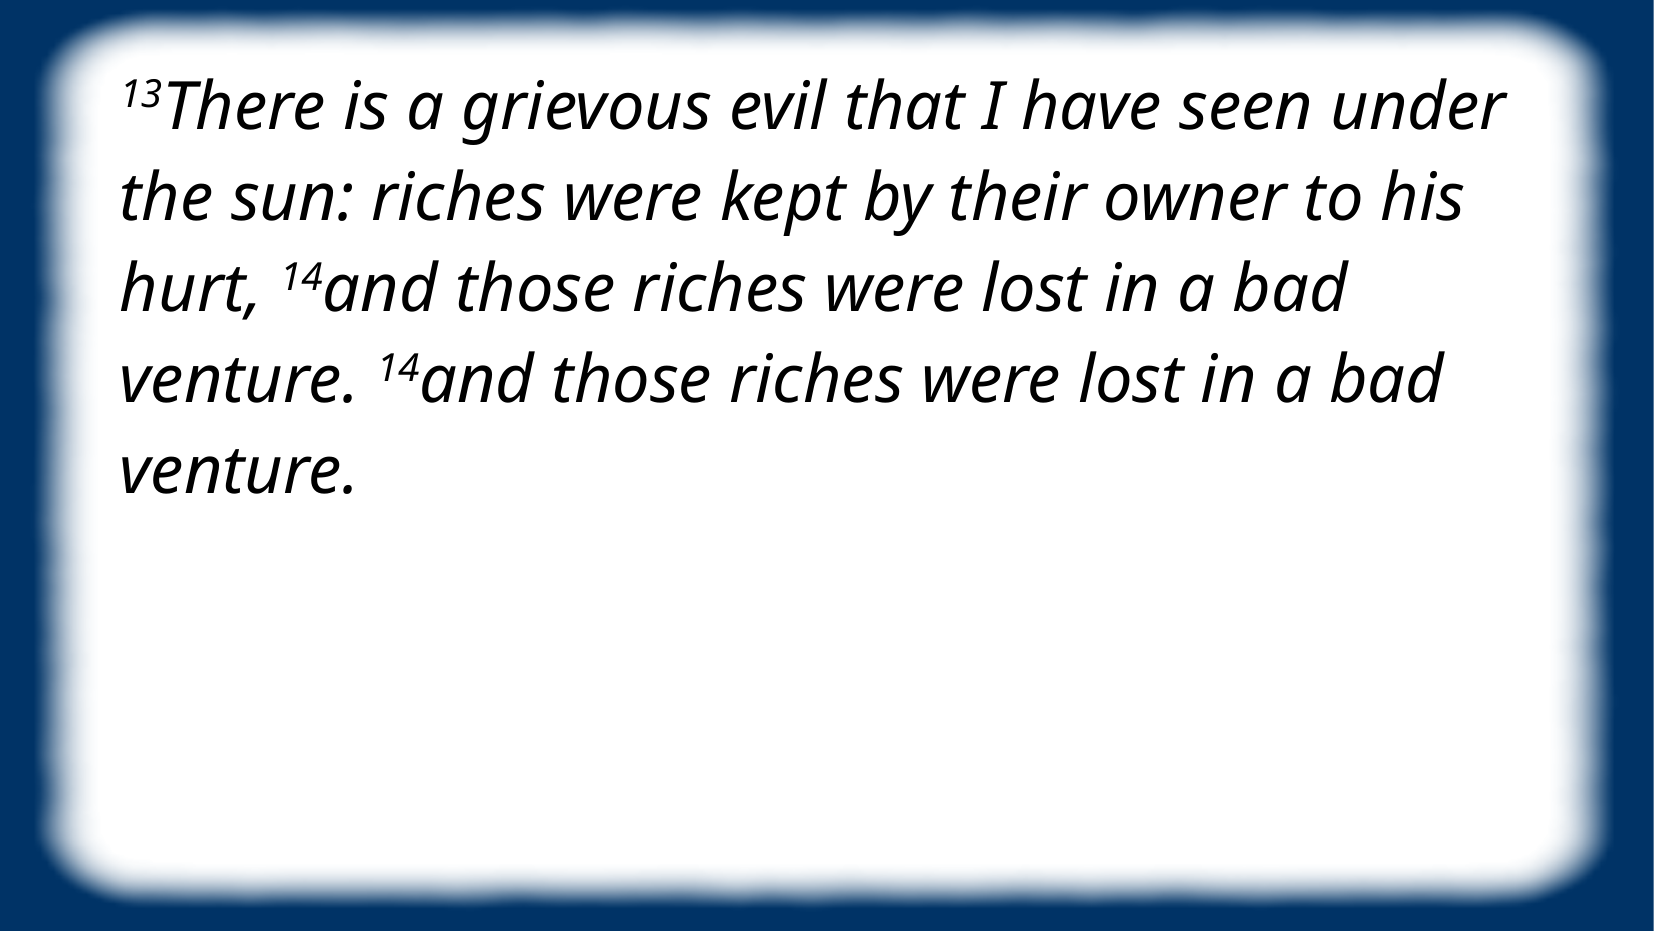

13There is a grievous evil that I have seen under the sun: riches were kept by their owner to his hurt, 14and those riches were lost in a bad venture. 14and those riches were lost in a bad venture.